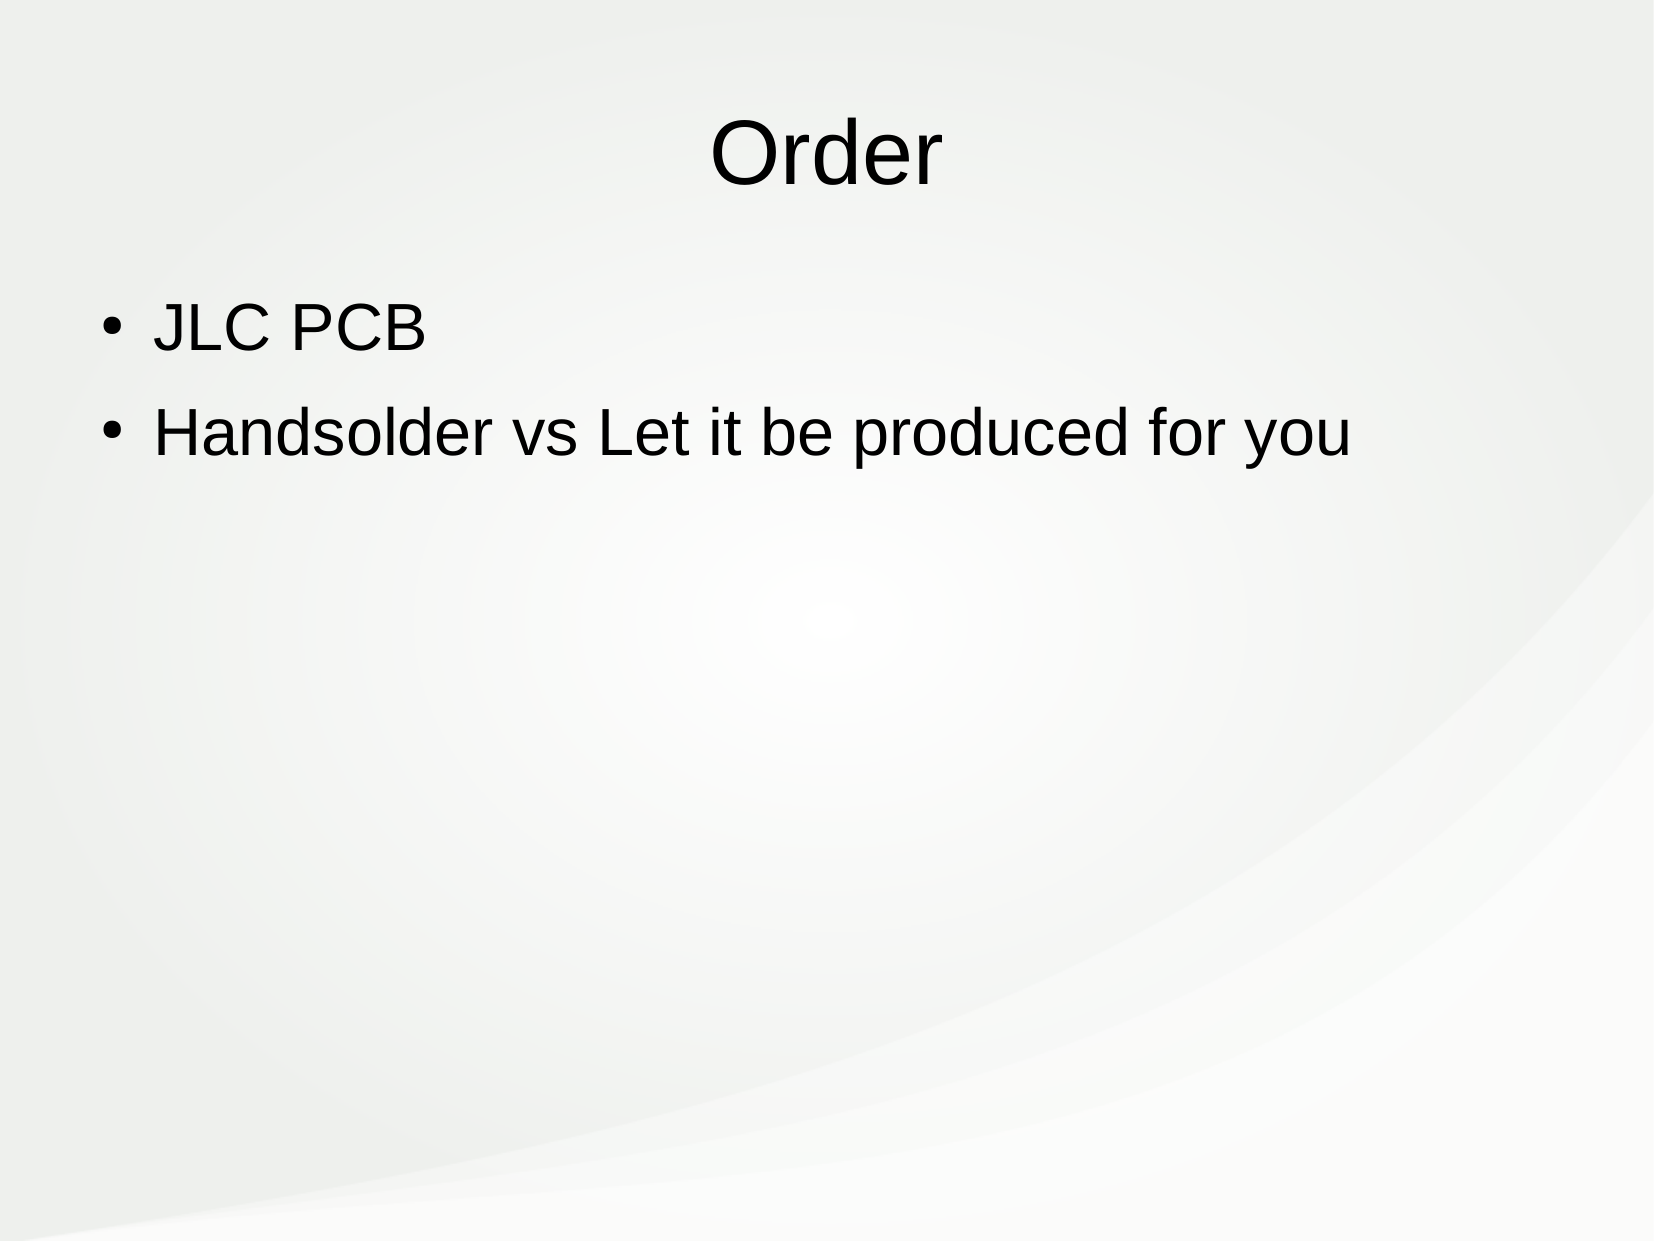

# Order
JLC PCB
Handsolder vs Let it be produced for you